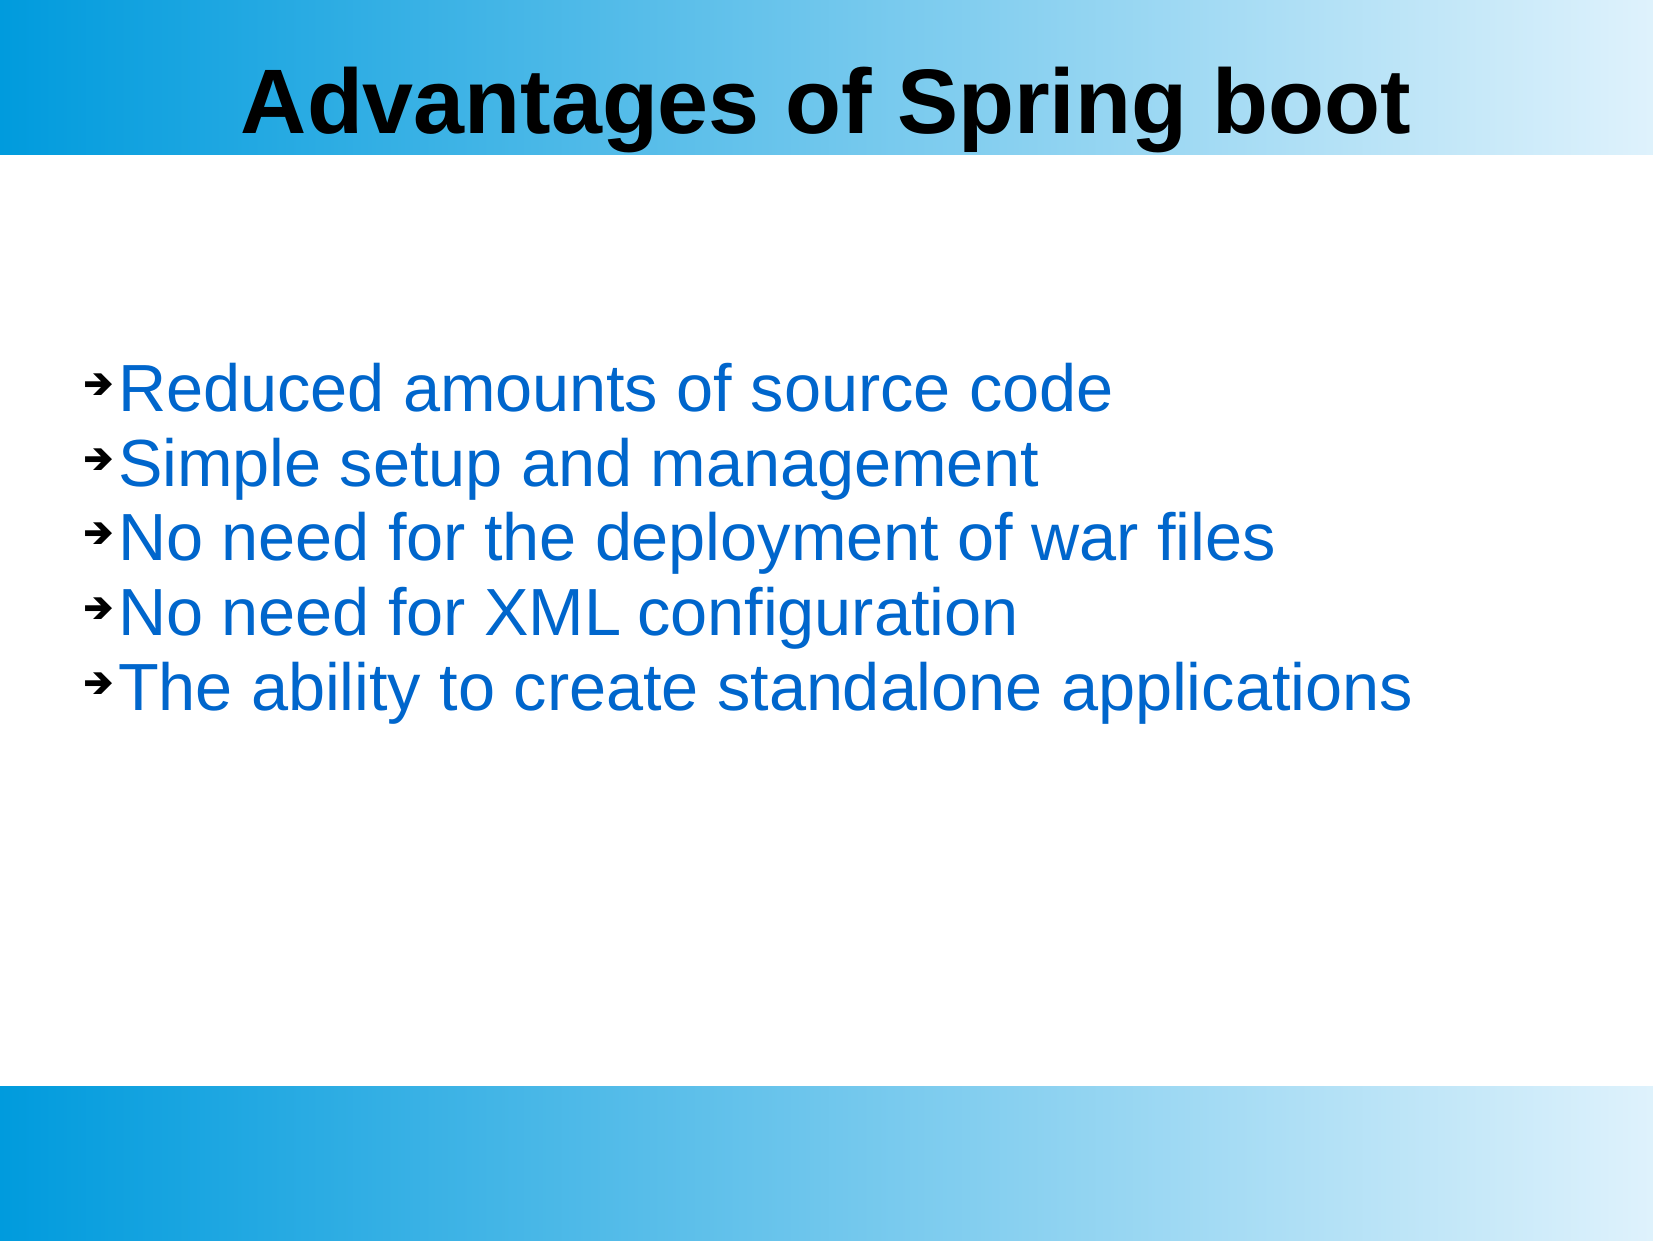

# Advantages of Spring boot
Reduced amounts of source code
Simple setup and management
No need for the deployment of war files
No need for XML configuration
The ability to create standalone applications